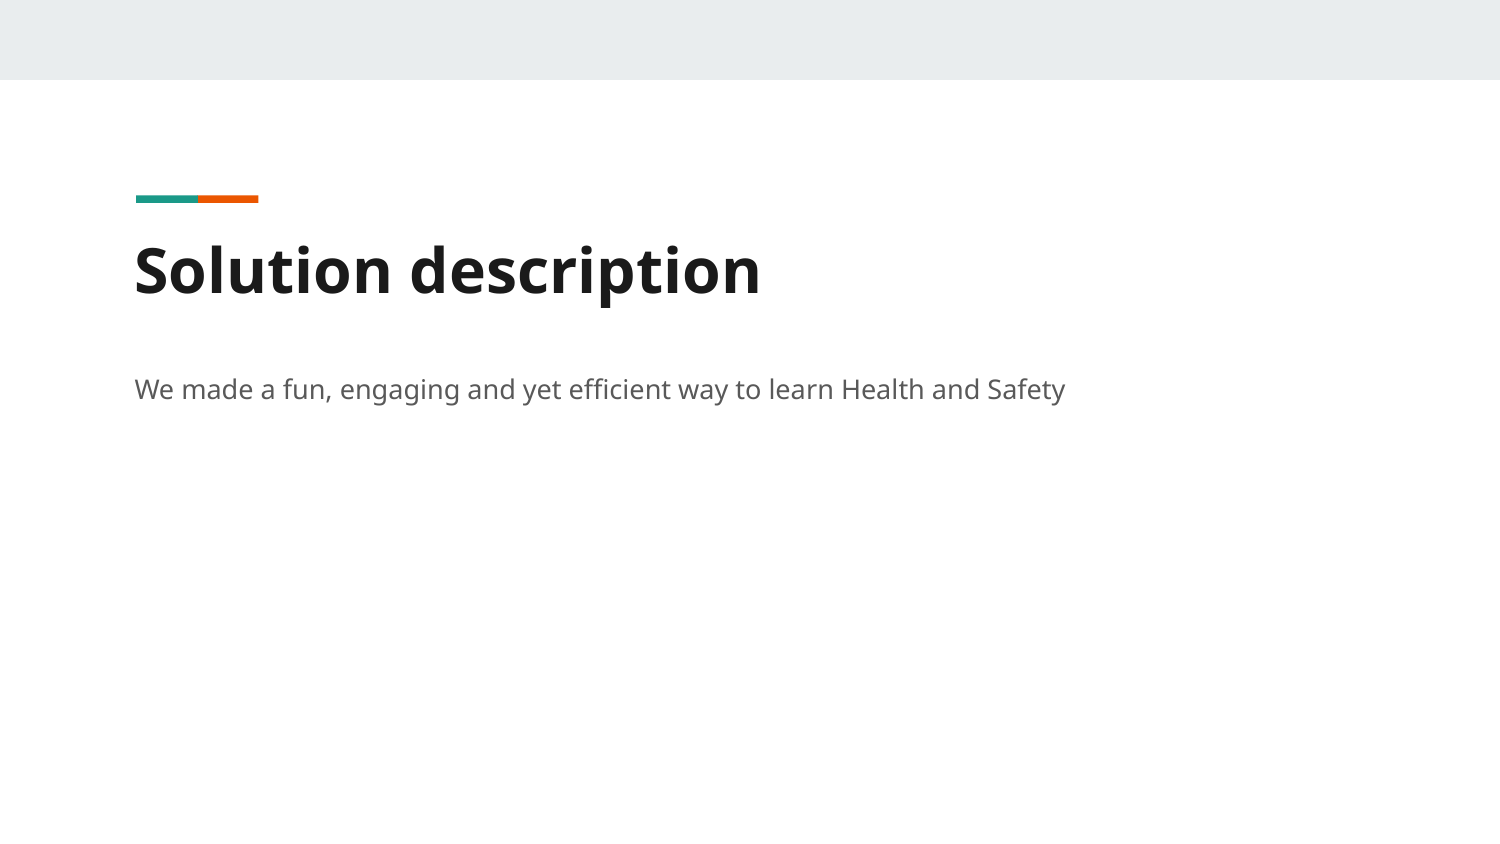

# Solution description
We made a fun, engaging and yet efficient way to learn Health and Safety